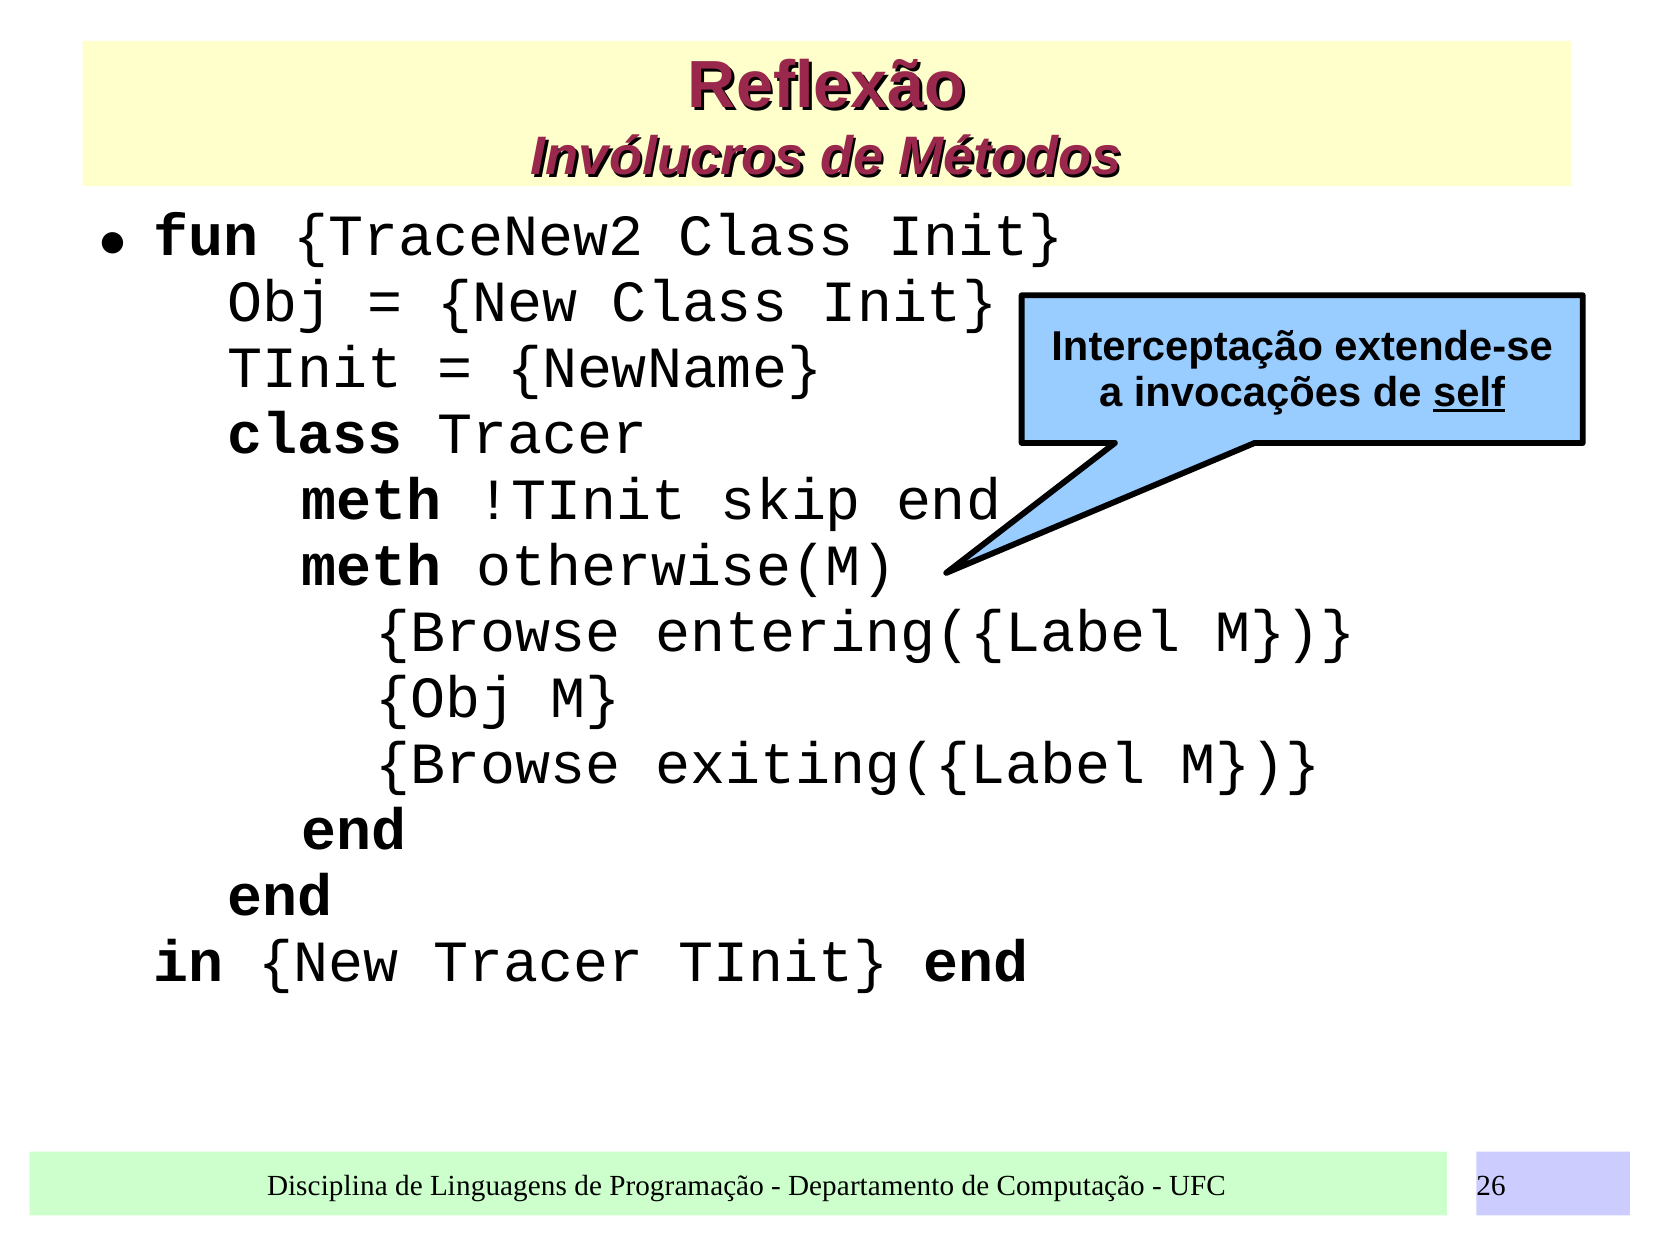

# Reflexão Invólucros de Métodos
fun {TraceNew2 Class Init}
	Obj = {New Class Init}
	TInit = {NewName}
	class Tracer
		meth !TInit skip end
		meth otherwise(M)
			{Browse entering({Label M})}
			{Obj M}
			{Browse exiting({Label M})}
		end
	end
in {New Tracer TInit} end
Interceptação extende-se
a invocações de self
Disciplina de Linguagens de Programação - Departamento de Computação - UFC